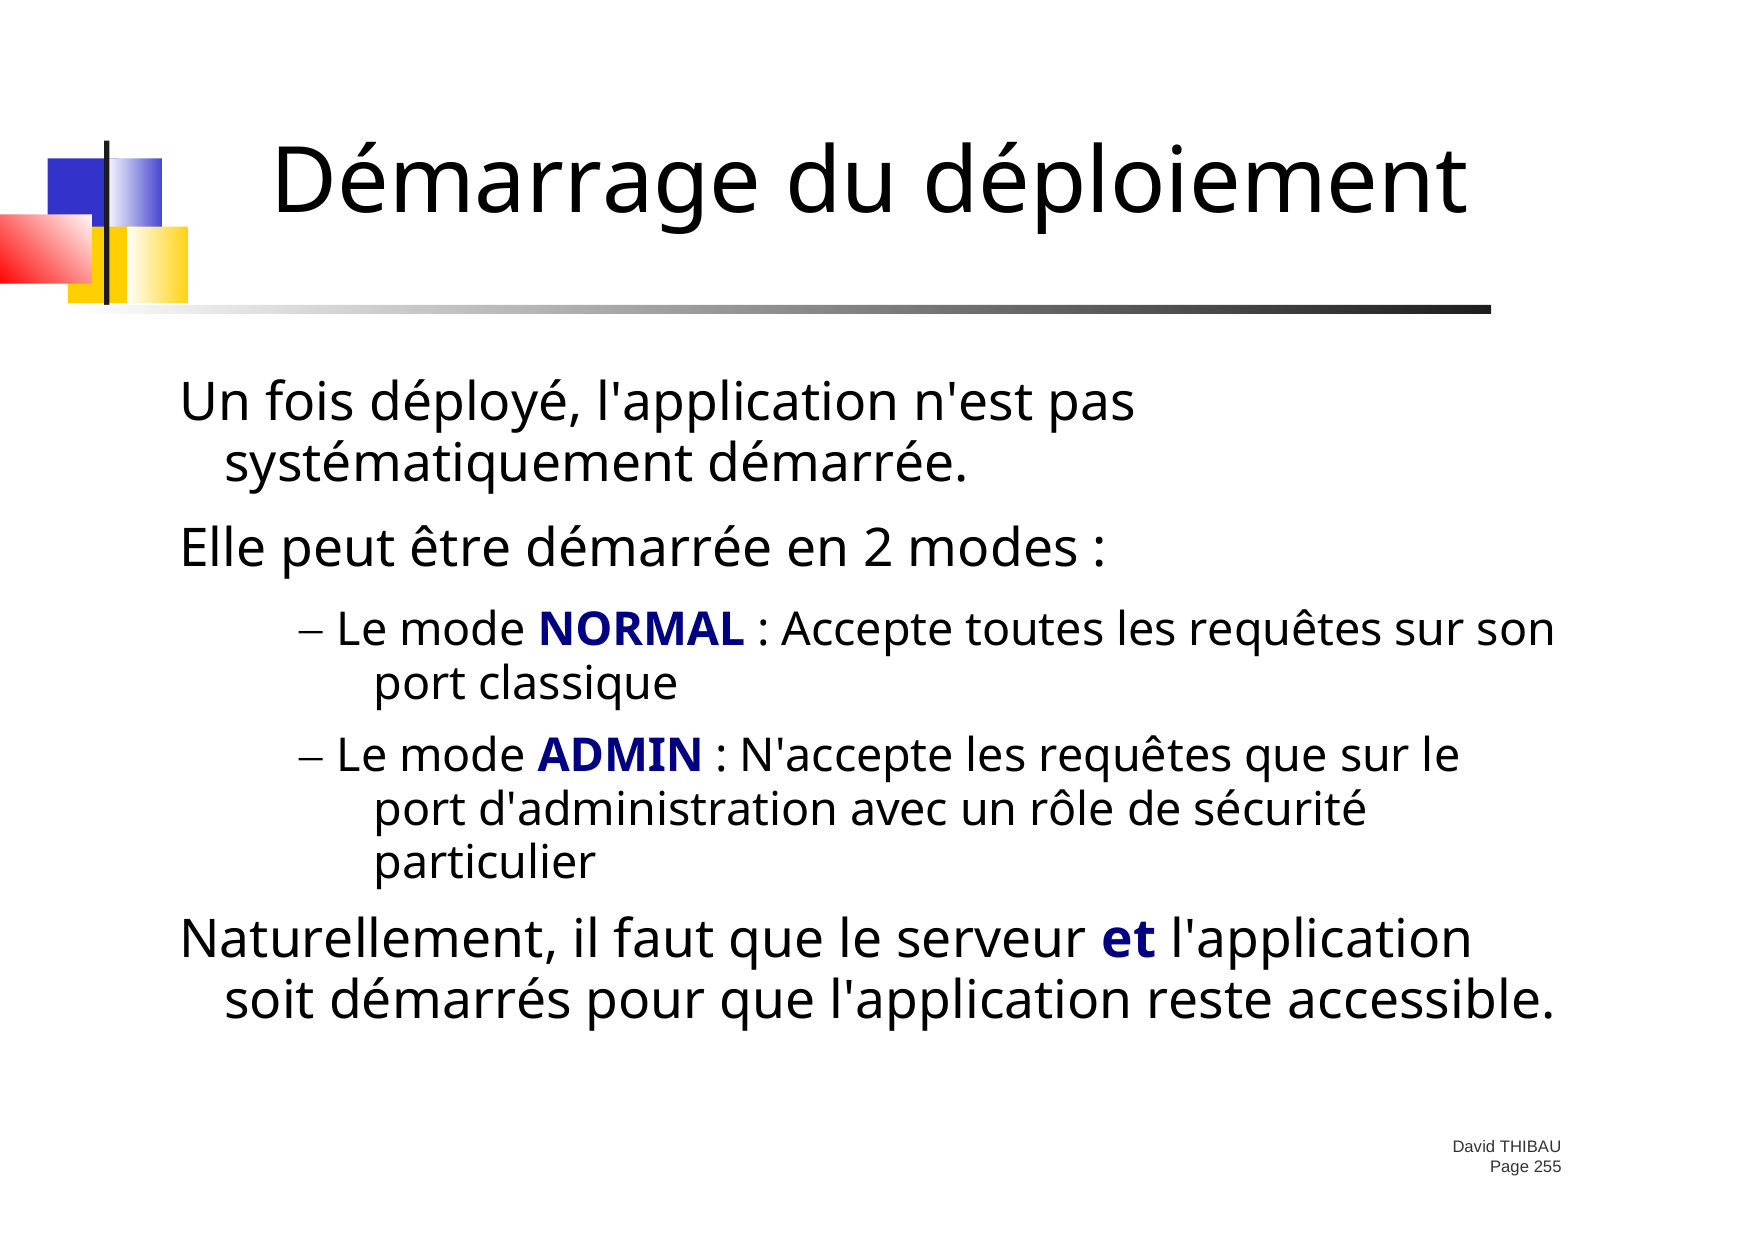

# Démarrage du déploiement
Un fois déployé, l'application n'est pas systématiquement démarrée.
Elle peut être démarrée en 2 modes :
Le mode NORMAL : Accepte toutes les requêtes sur son port classique
Le mode ADMIN : N'accepte les requêtes que sur le port d'administration avec un rôle de sécurité particulier
Naturellement, il faut que le serveur et l'application soit démarrés pour que l'application reste accessible.